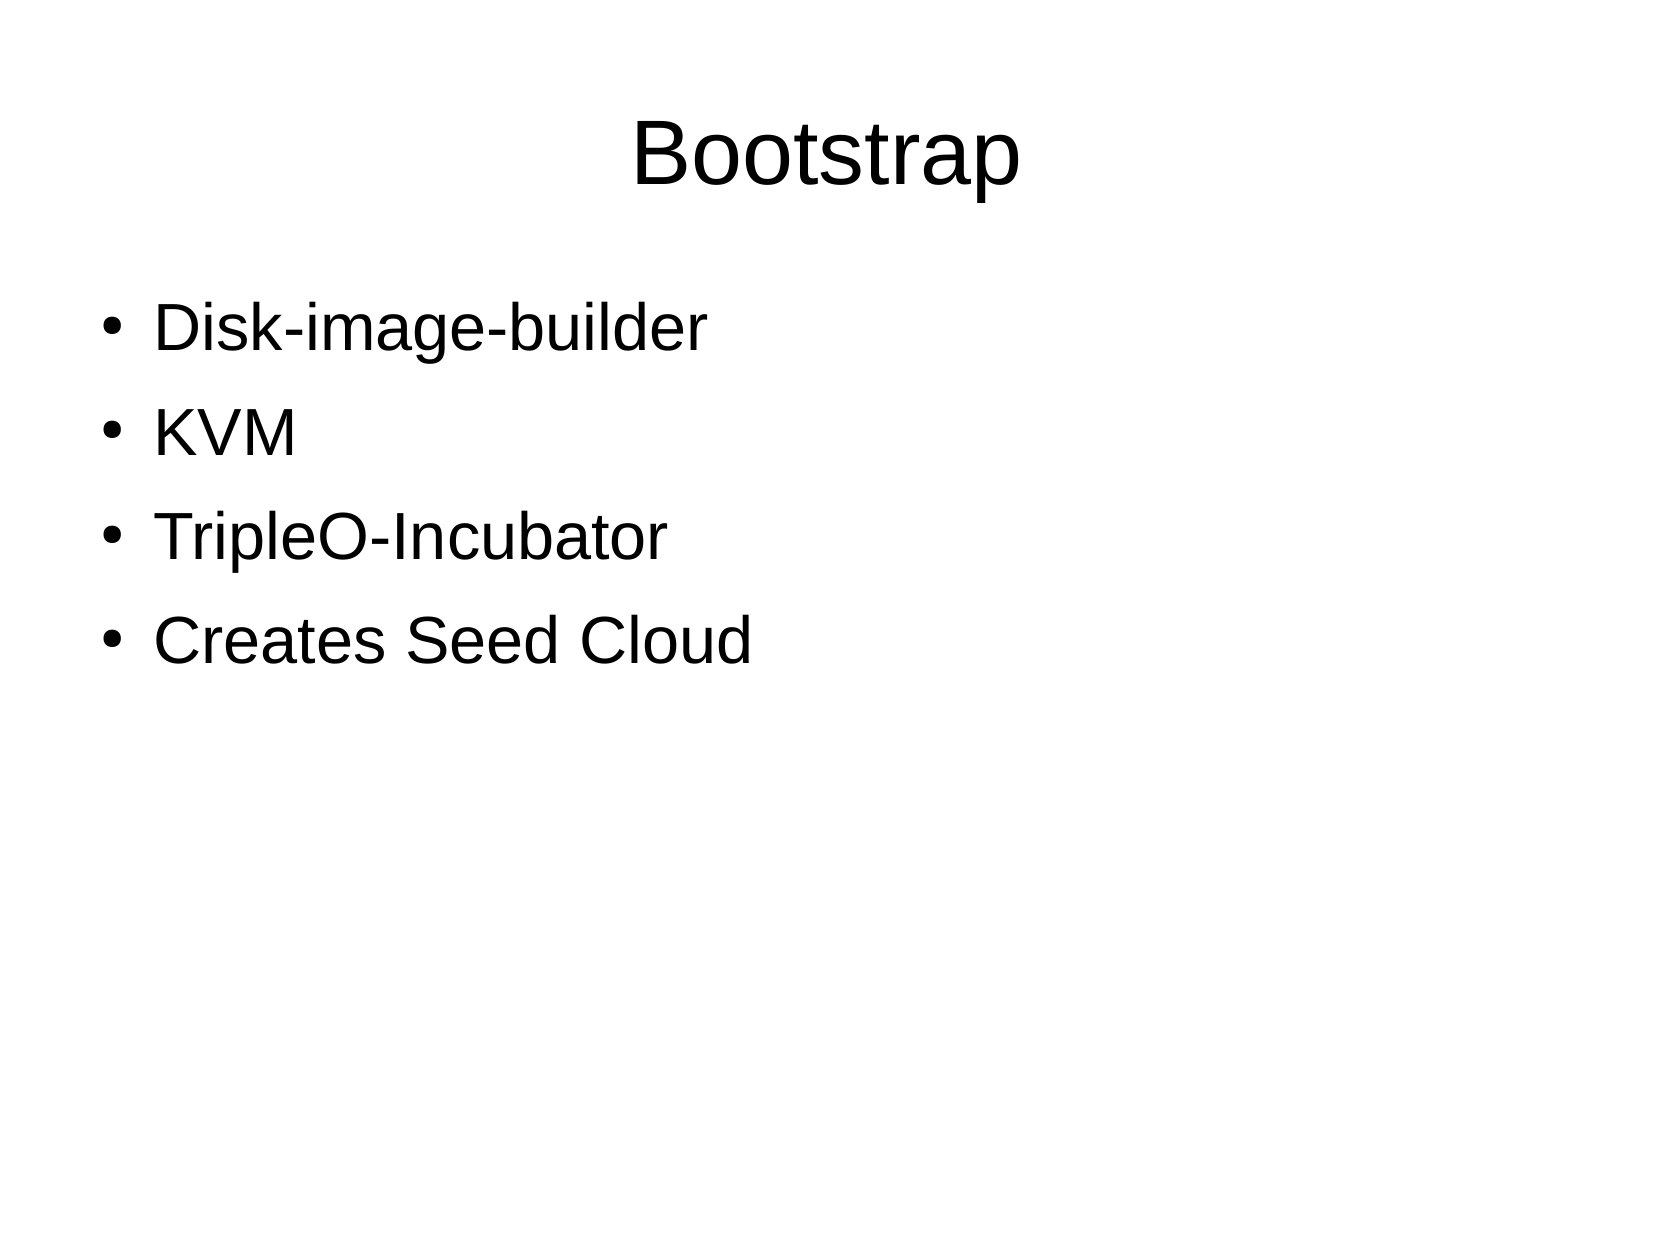

# Bootstrap
Disk-image-builder
KVM
TripleO-Incubator
Creates Seed Cloud